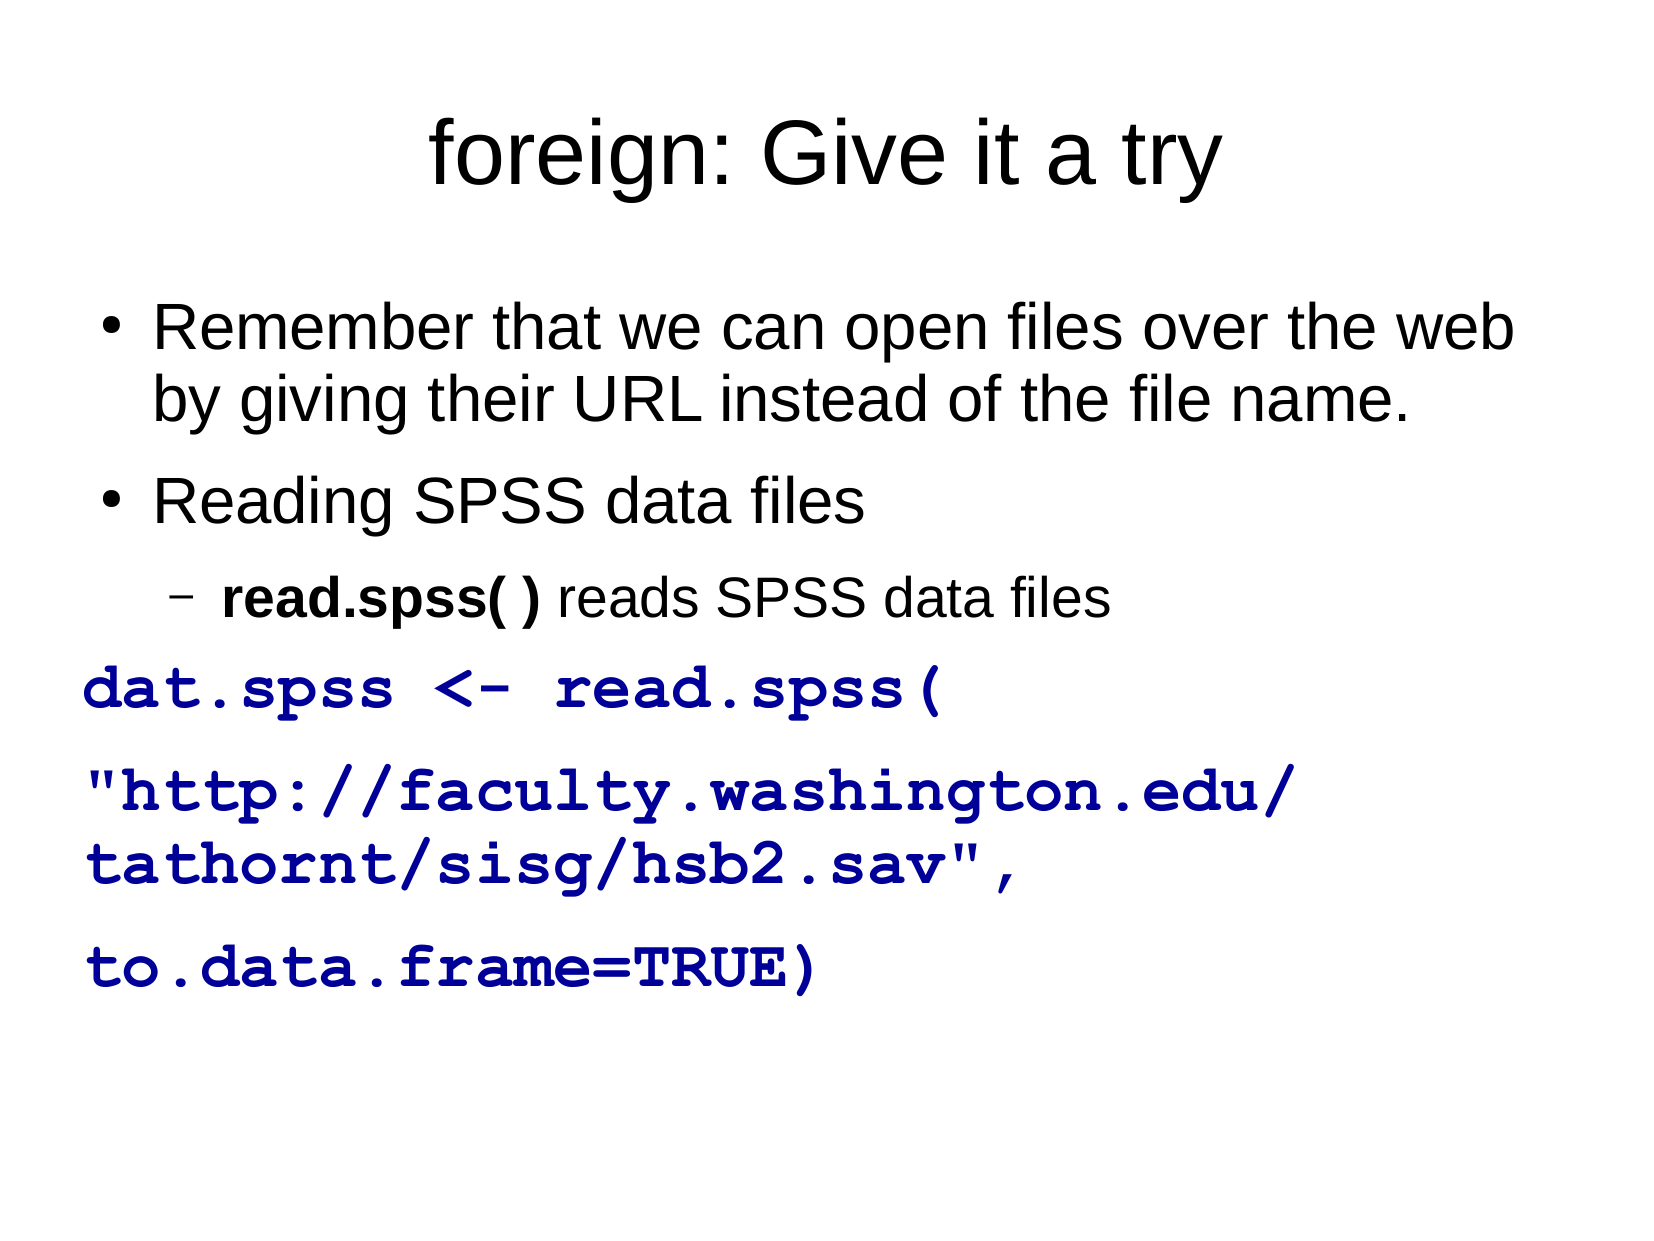

# foreign: Give it a try
Remember that we can open files over the web by giving their URL instead of the file name.
Reading SPSS data files
read.spss( ) reads SPSS data files
dat.spss <- read.spss(
"http://faculty.washington.edu/tathornt/sisg/hsb2.sav",
to.data.frame=TRUE)